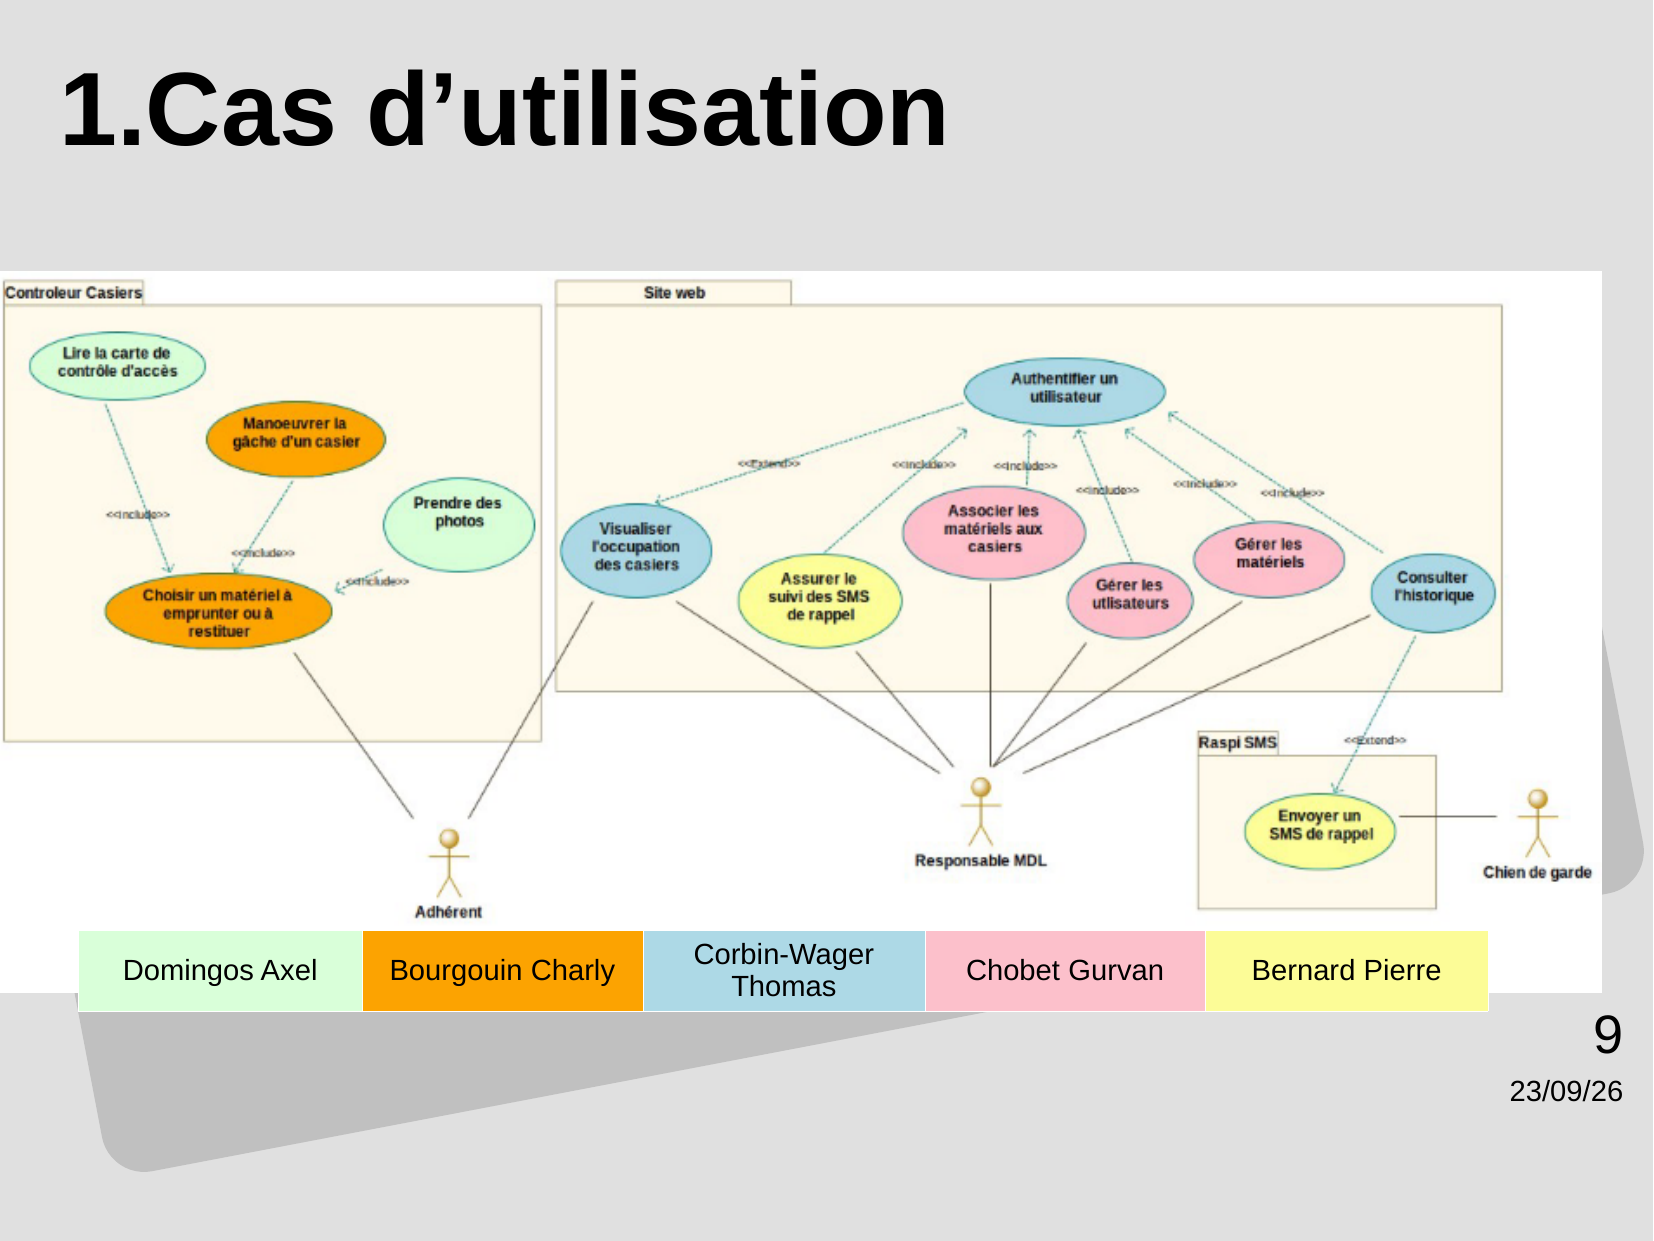

# 1.Cas d’utilisation
| Domingos Axel | Bourgouin Charly | Corbin-Wager Thomas | Chobet Gurvan | Bernard Pierre |
| --- | --- | --- | --- | --- |
9